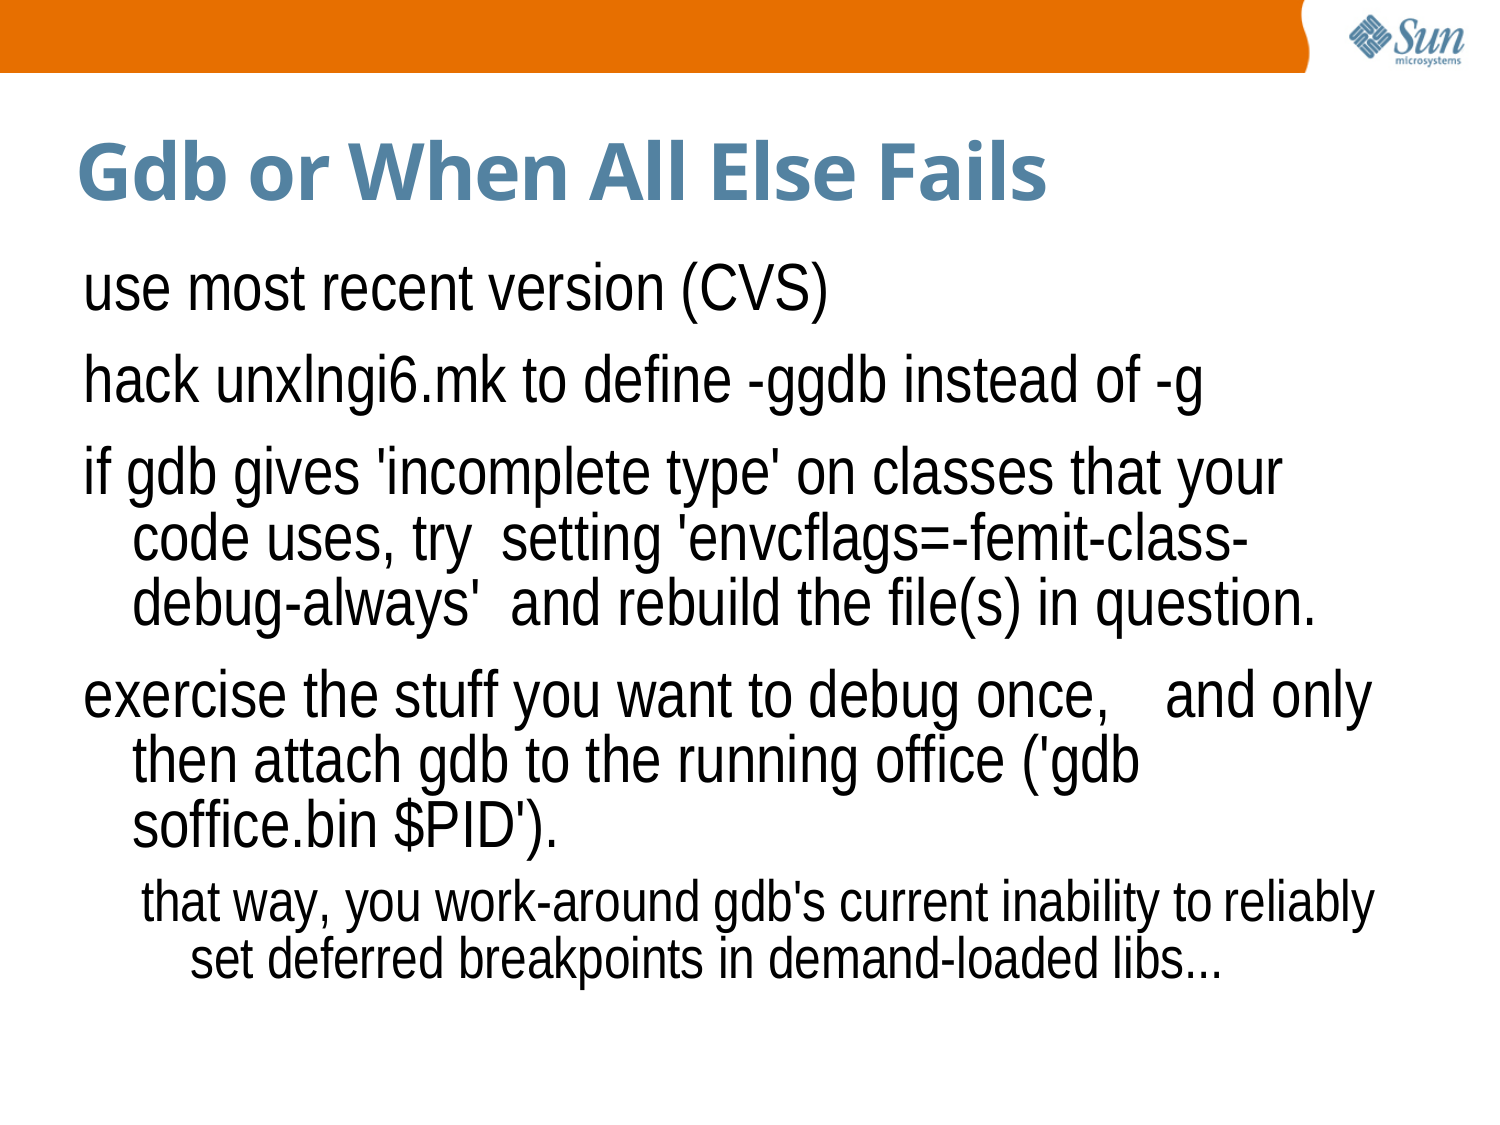

# Gdb or When All Else Fails
use most recent version (CVS)
hack unxlngi6.mk to define -ggdb instead of -g
if gdb gives 'incomplete type' on classes that your code uses, try	setting 'envcflags=-femit-class-debug-always' and rebuild the file(s) in question.
exercise the stuff you want to debug once,	and only then attach gdb to the running office ('gdb soffice.bin $PID').
that way, you work-around gdb's current inability to	reliably set deferred breakpoints in demand-loaded libs...